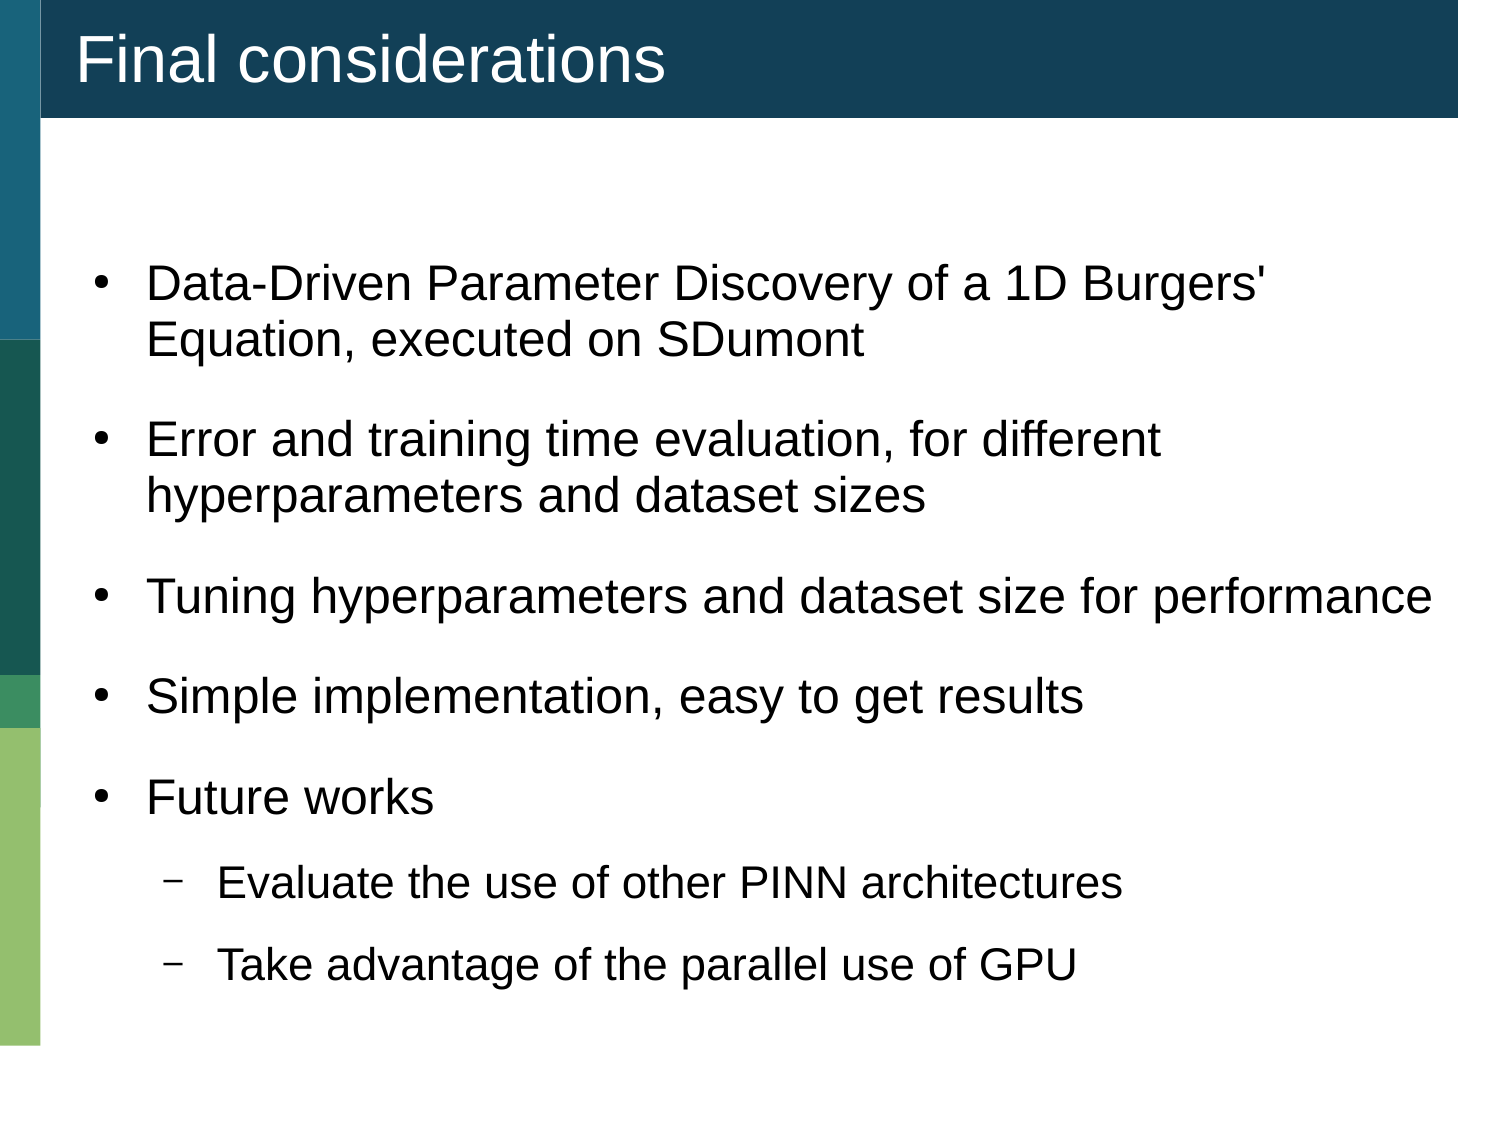

# Final considerations
Data-Driven Parameter Discovery of a 1D Burgers' Equation, executed on SDumont
Error and training time evaluation, for different hyperparameters and dataset sizes
Tuning hyperparameters and dataset size for performance
Simple implementation, easy to get results
Future works
Evaluate the use of other PINN architectures
Take advantage of the parallel use of GPU